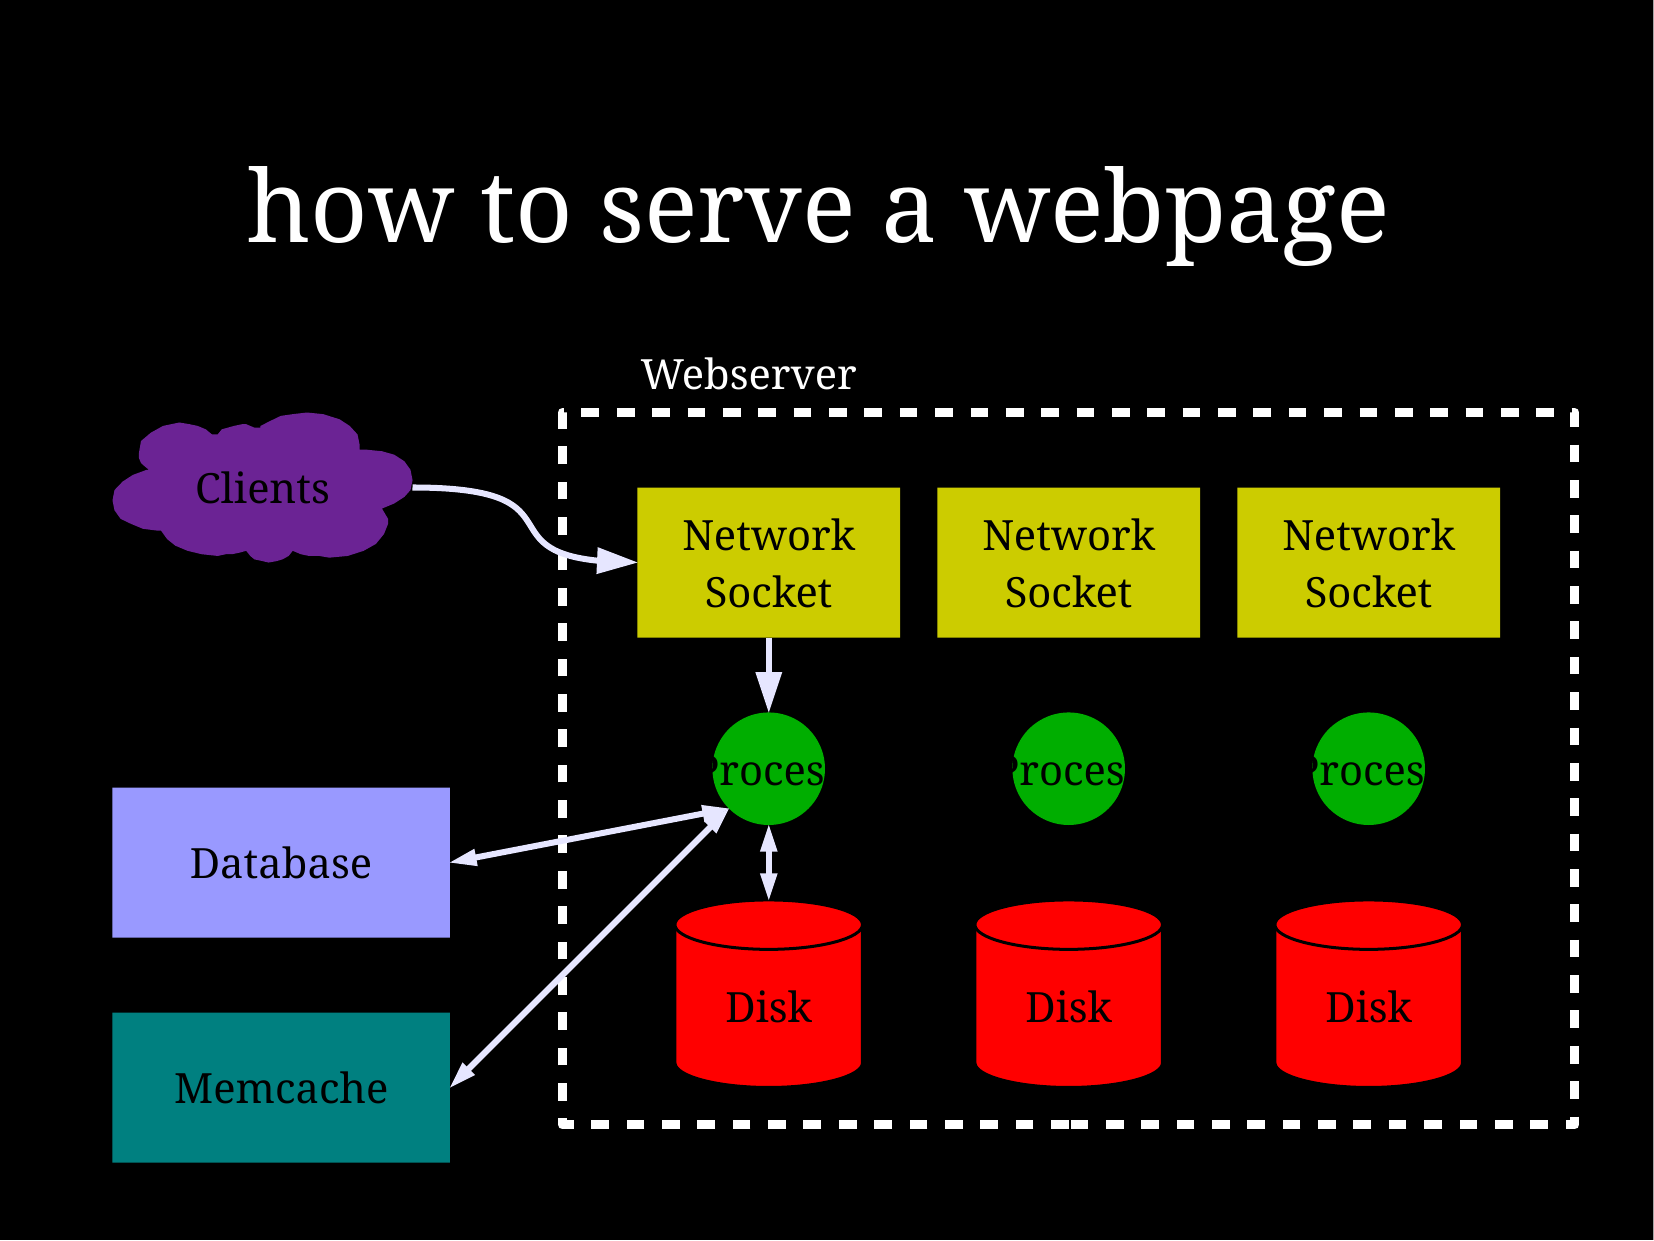

# how to serve a webpage
Webserver
Clients
Network Socket
Network Socket
Network Socket
Process
Process
Process
Database
Disk
Disk
Disk
Memcache